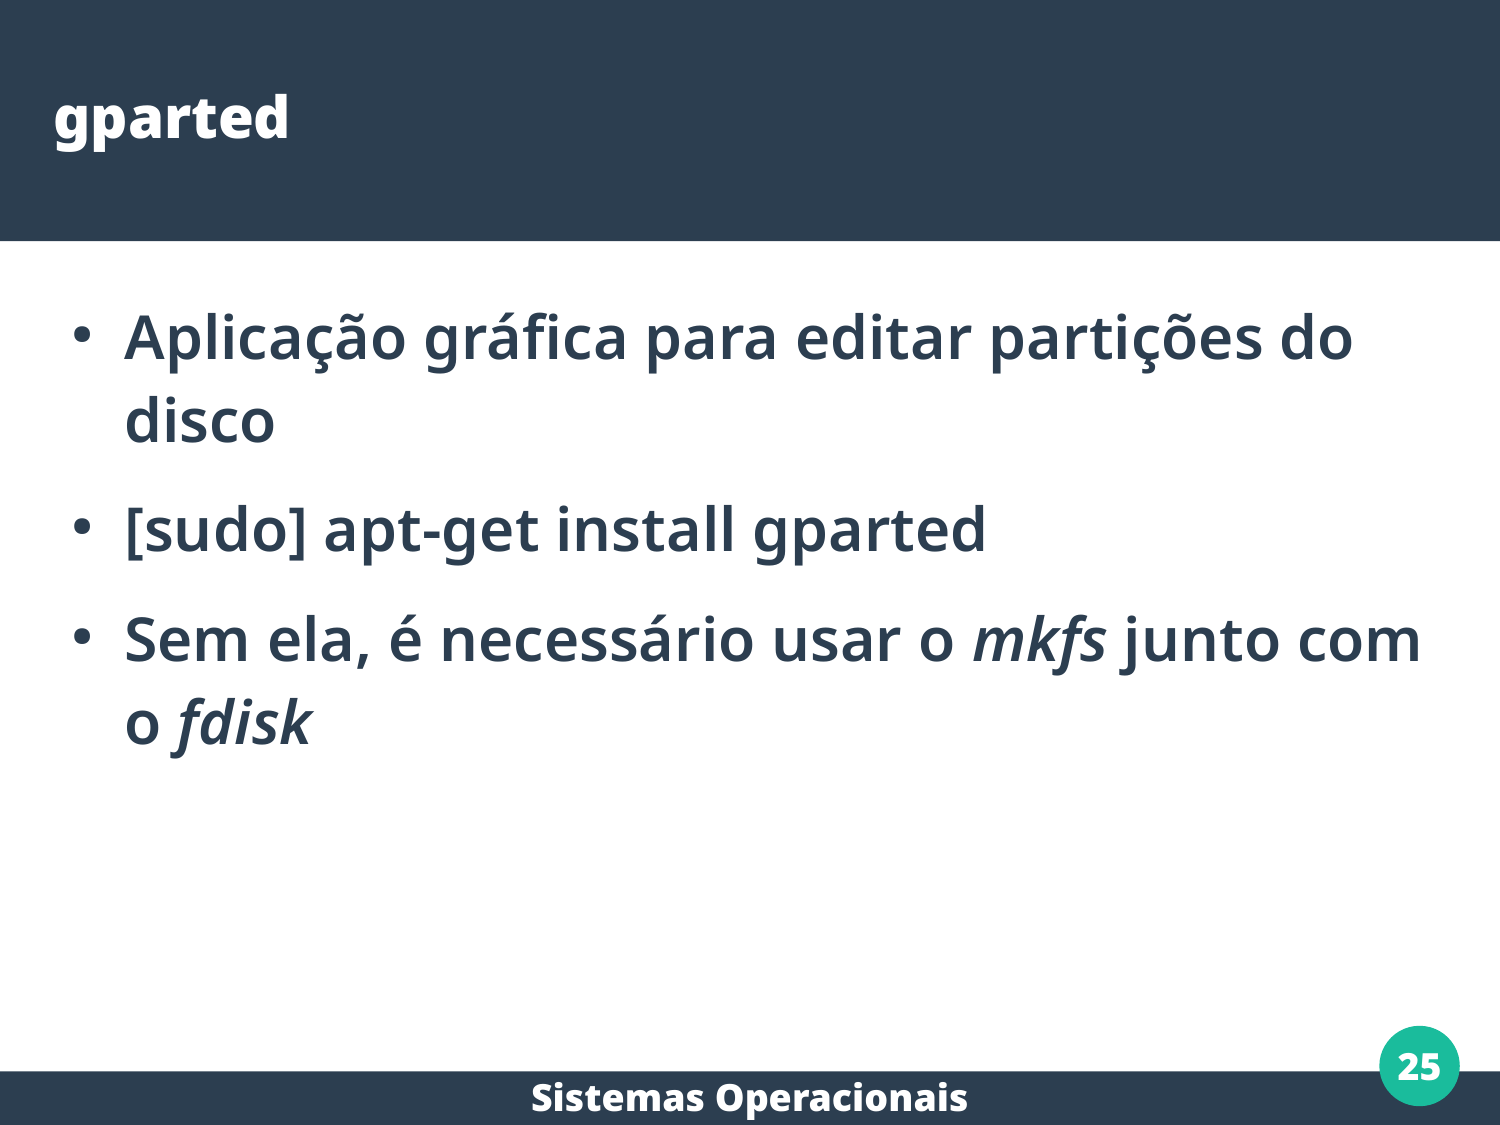

# gparted
Aplicação gráfica para editar partições do disco
[sudo] apt-get install gparted
Sem ela, é necessário usar o mkfs junto com o fdisk
25
Sistemas Operacionais